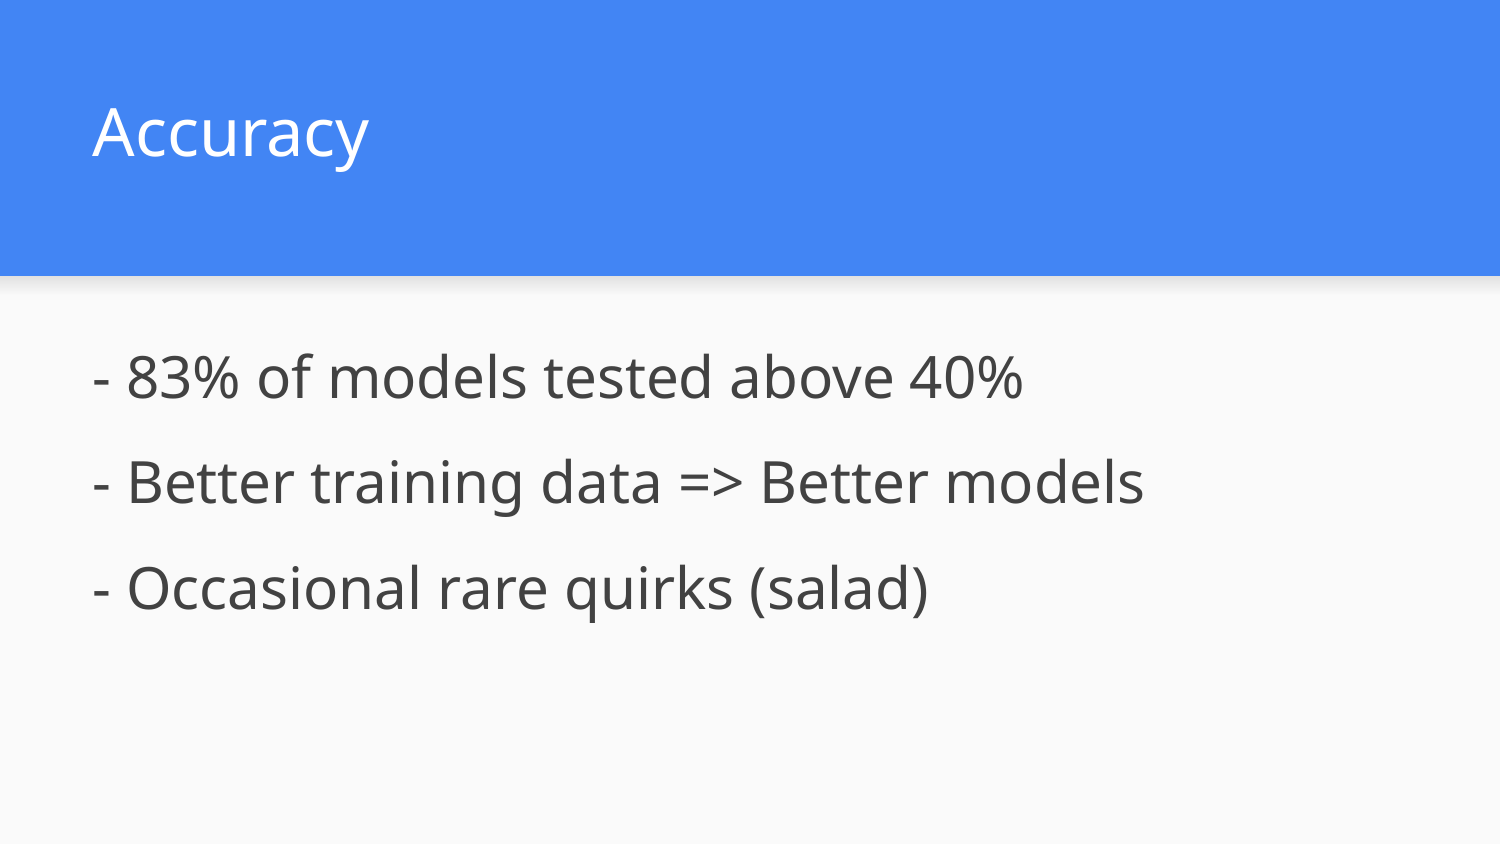

# Accuracy
- 83% of models tested above 40%
- Better training data => Better models
- Occasional rare quirks (salad)